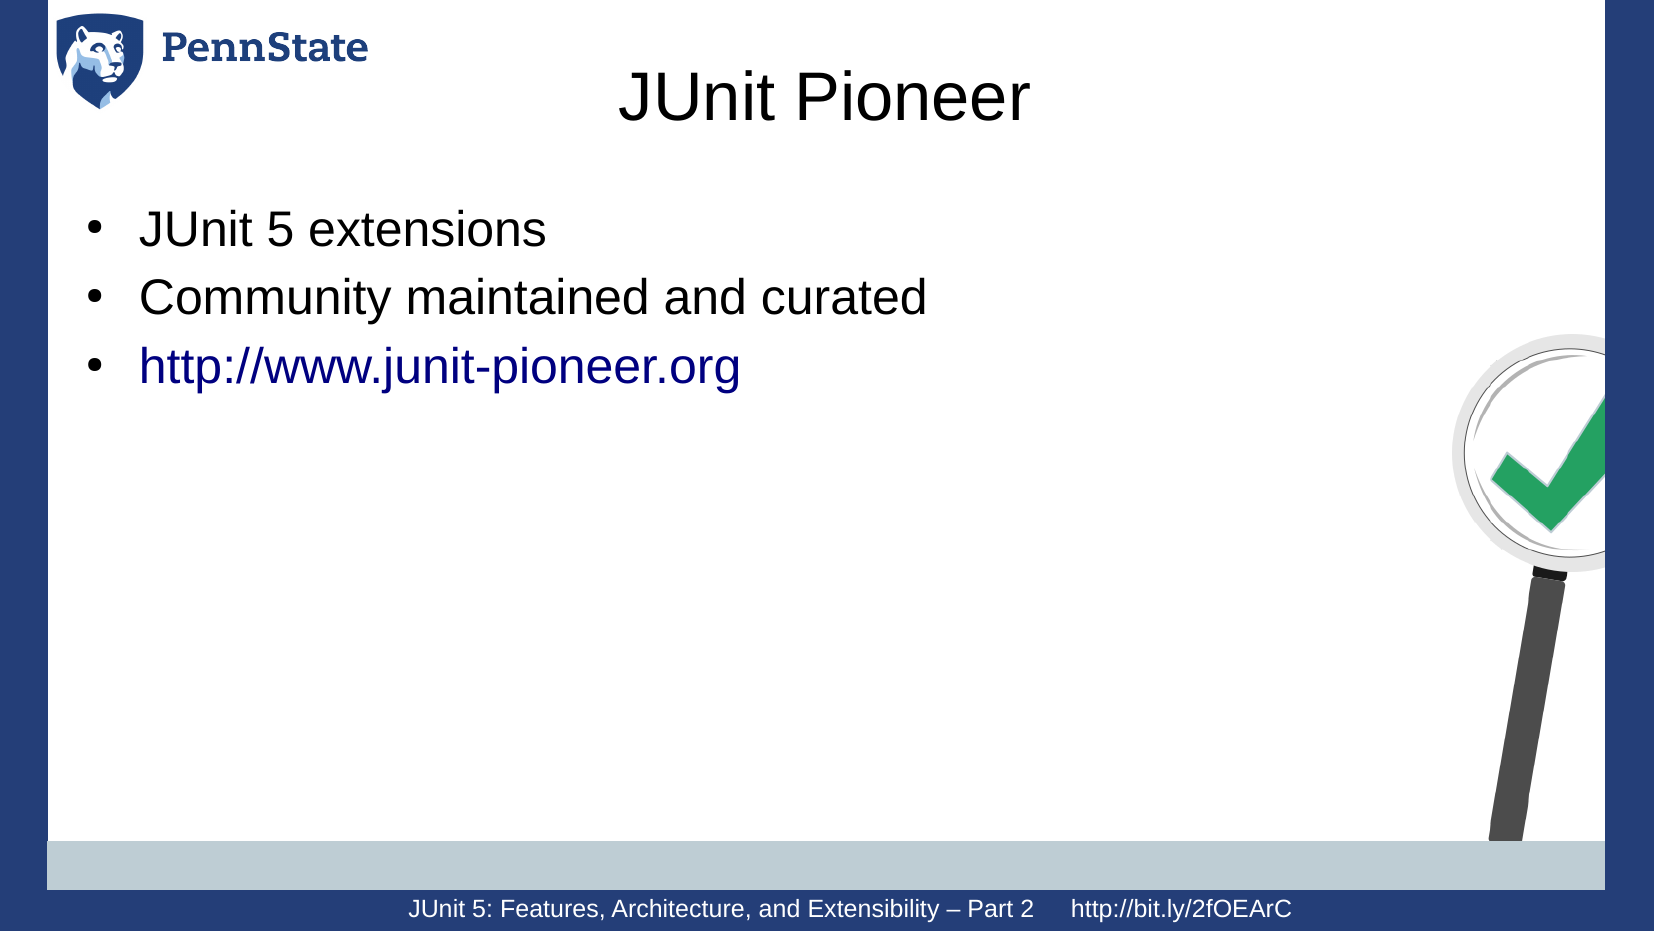

# JUnit Pioneer
JUnit 5 extensions
Community maintained and curated
http://www.junit-pioneer.org